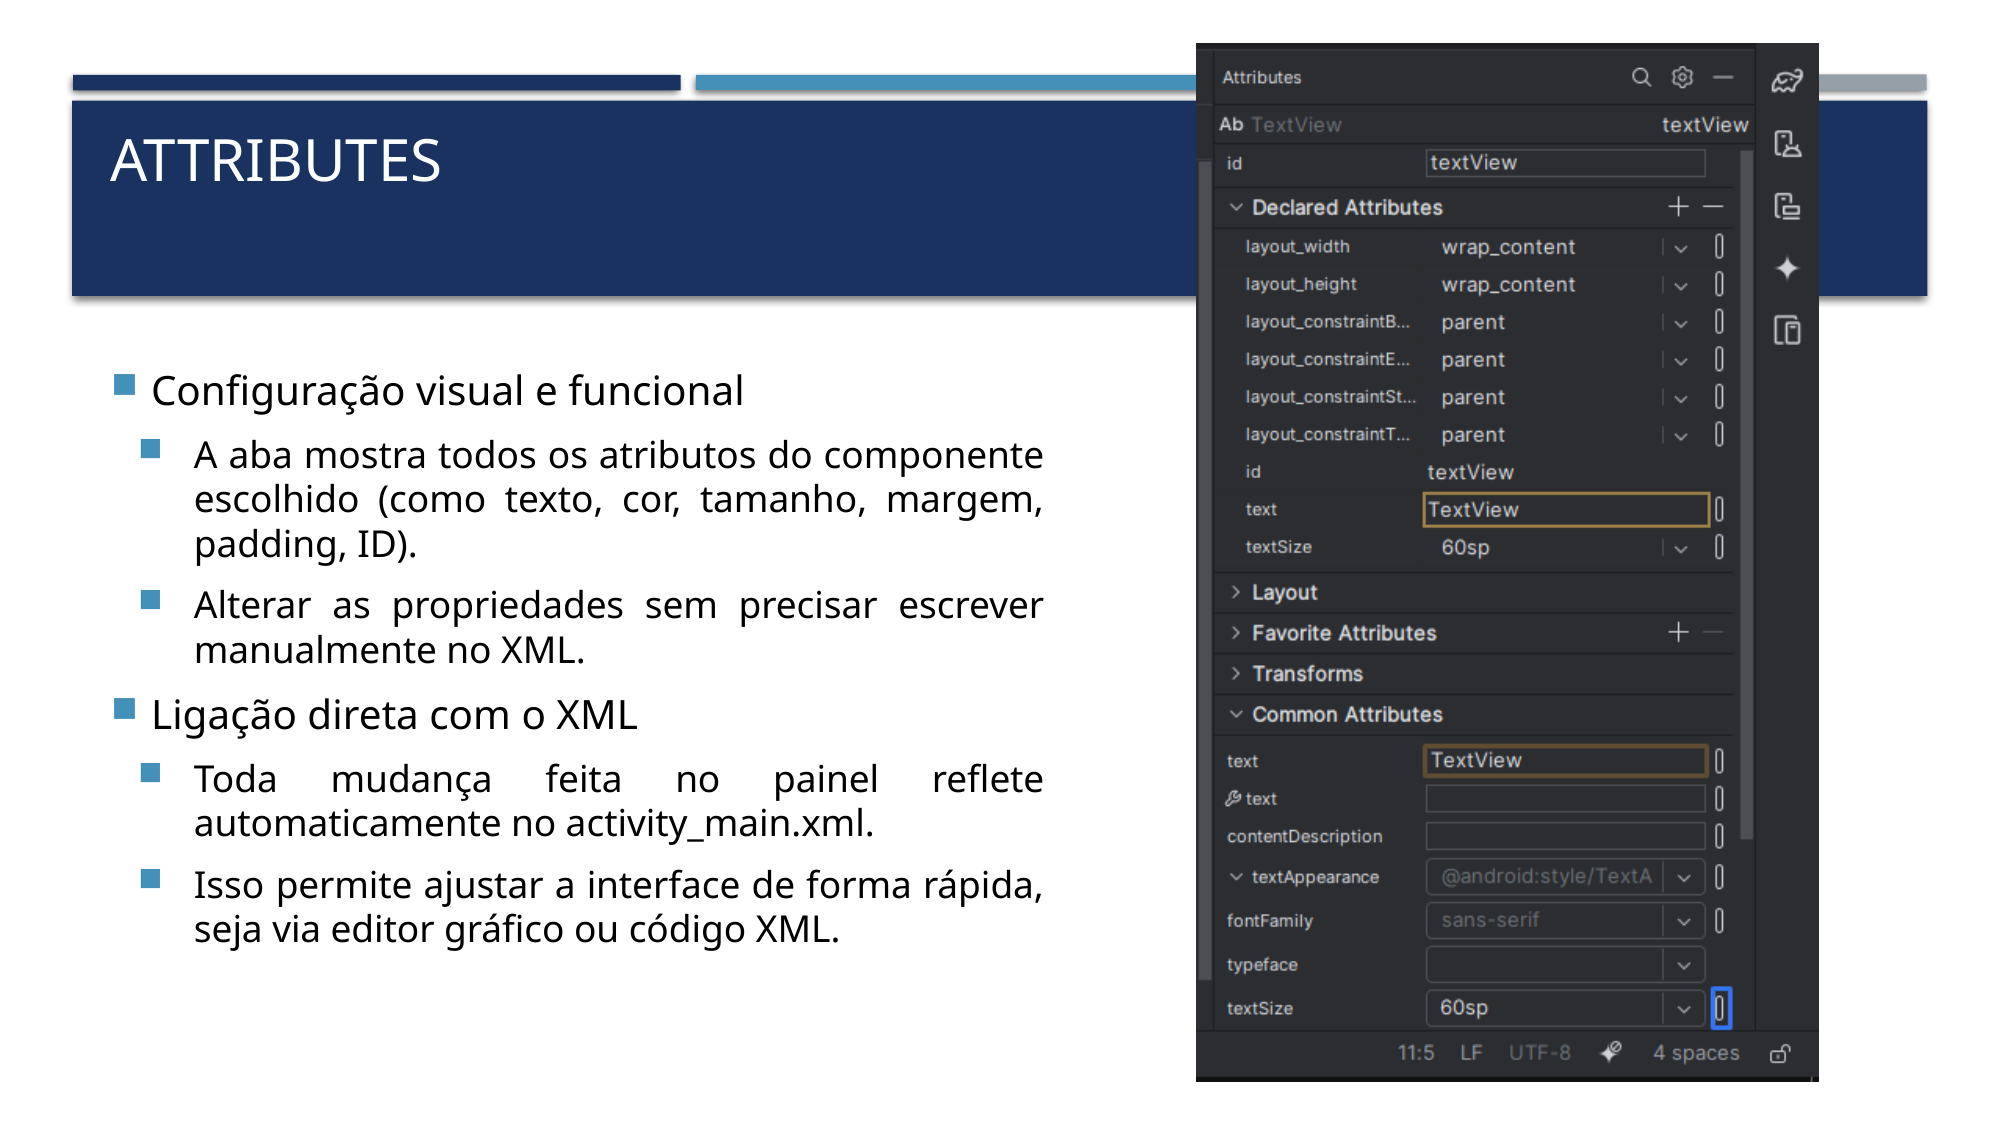

# AtTributes
Configuração visual e funcional
A aba mostra todos os atributos do componente escolhido (como texto, cor, tamanho, margem, padding, ID).
Alterar as propriedades sem precisar escrever manualmente no XML.
Ligação direta com o XML
Toda mudança feita no painel reflete automaticamente no activity_main.xml.
Isso permite ajustar a interface de forma rápida, seja via editor gráfico ou código XML.